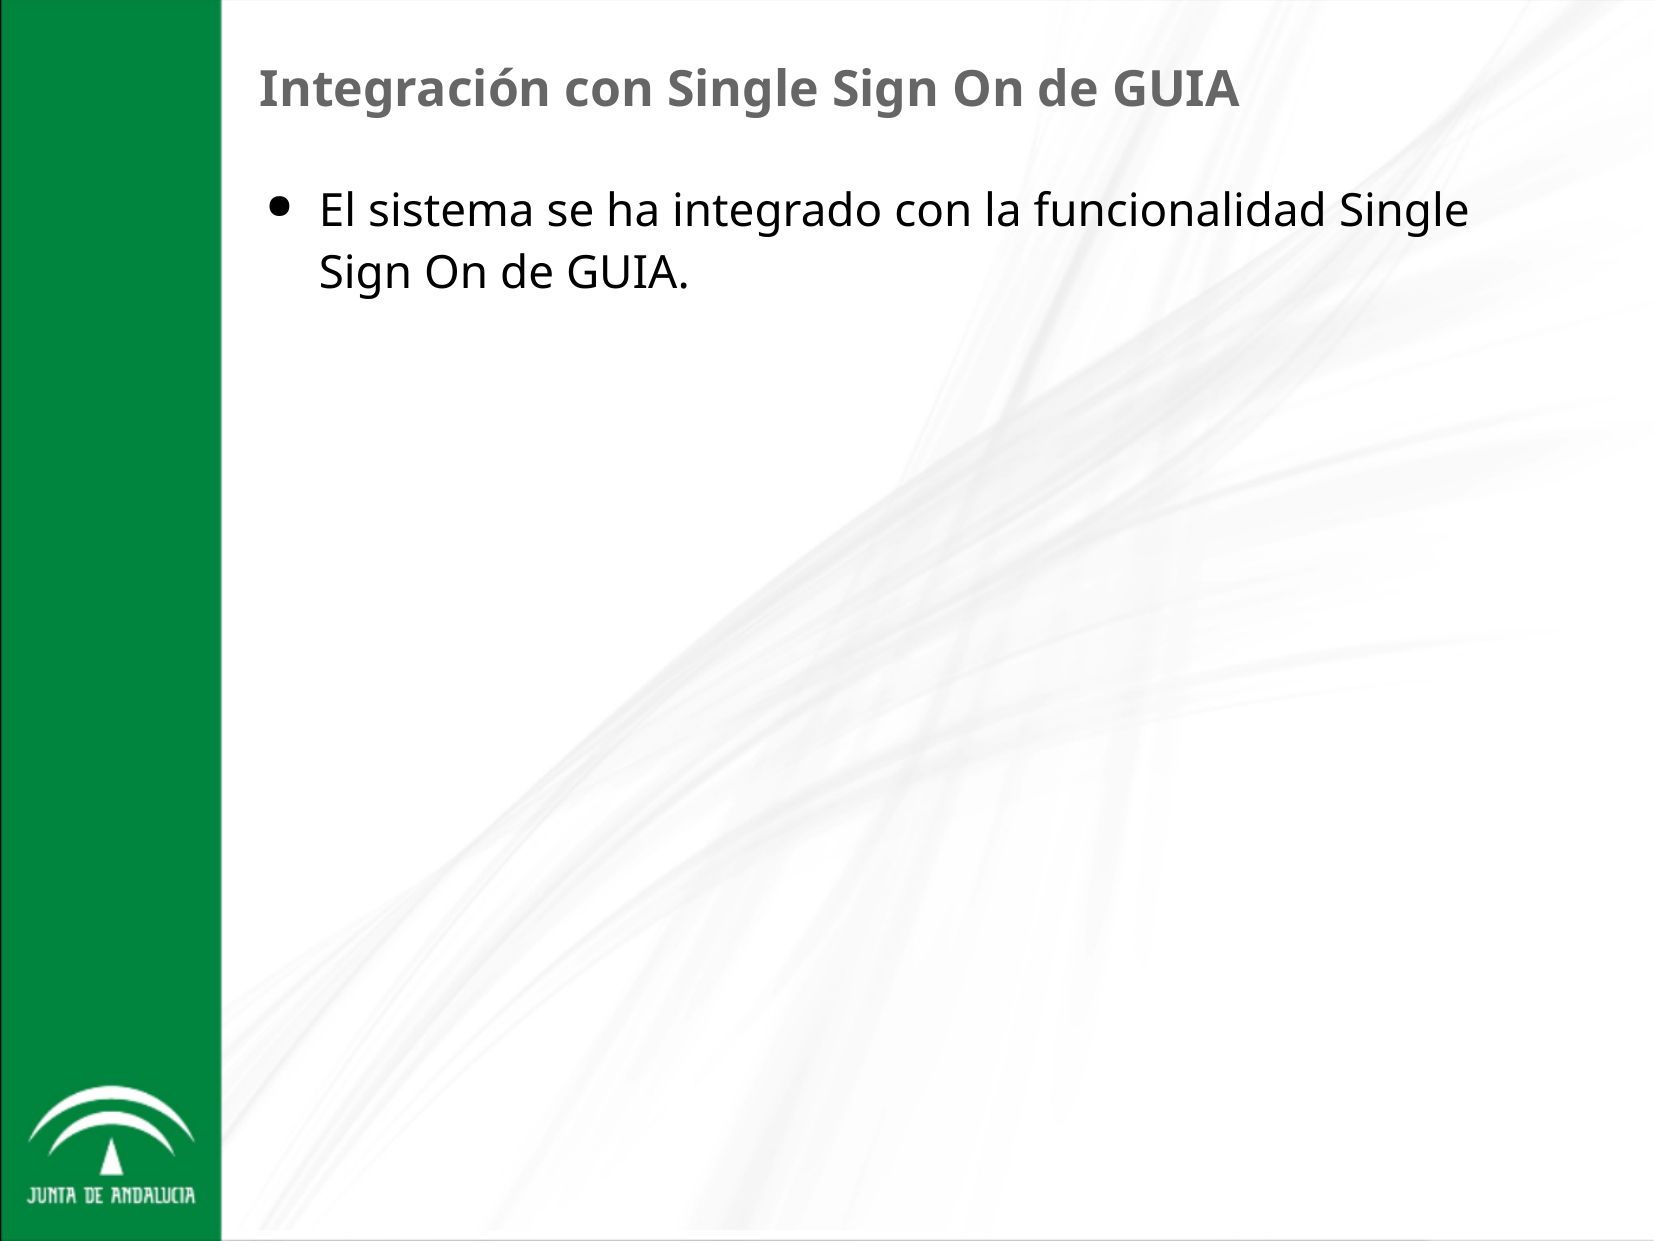

# Integración con Single Sign On de GUIA
El sistema se ha integrado con la funcionalidad Single Sign On de GUIA.